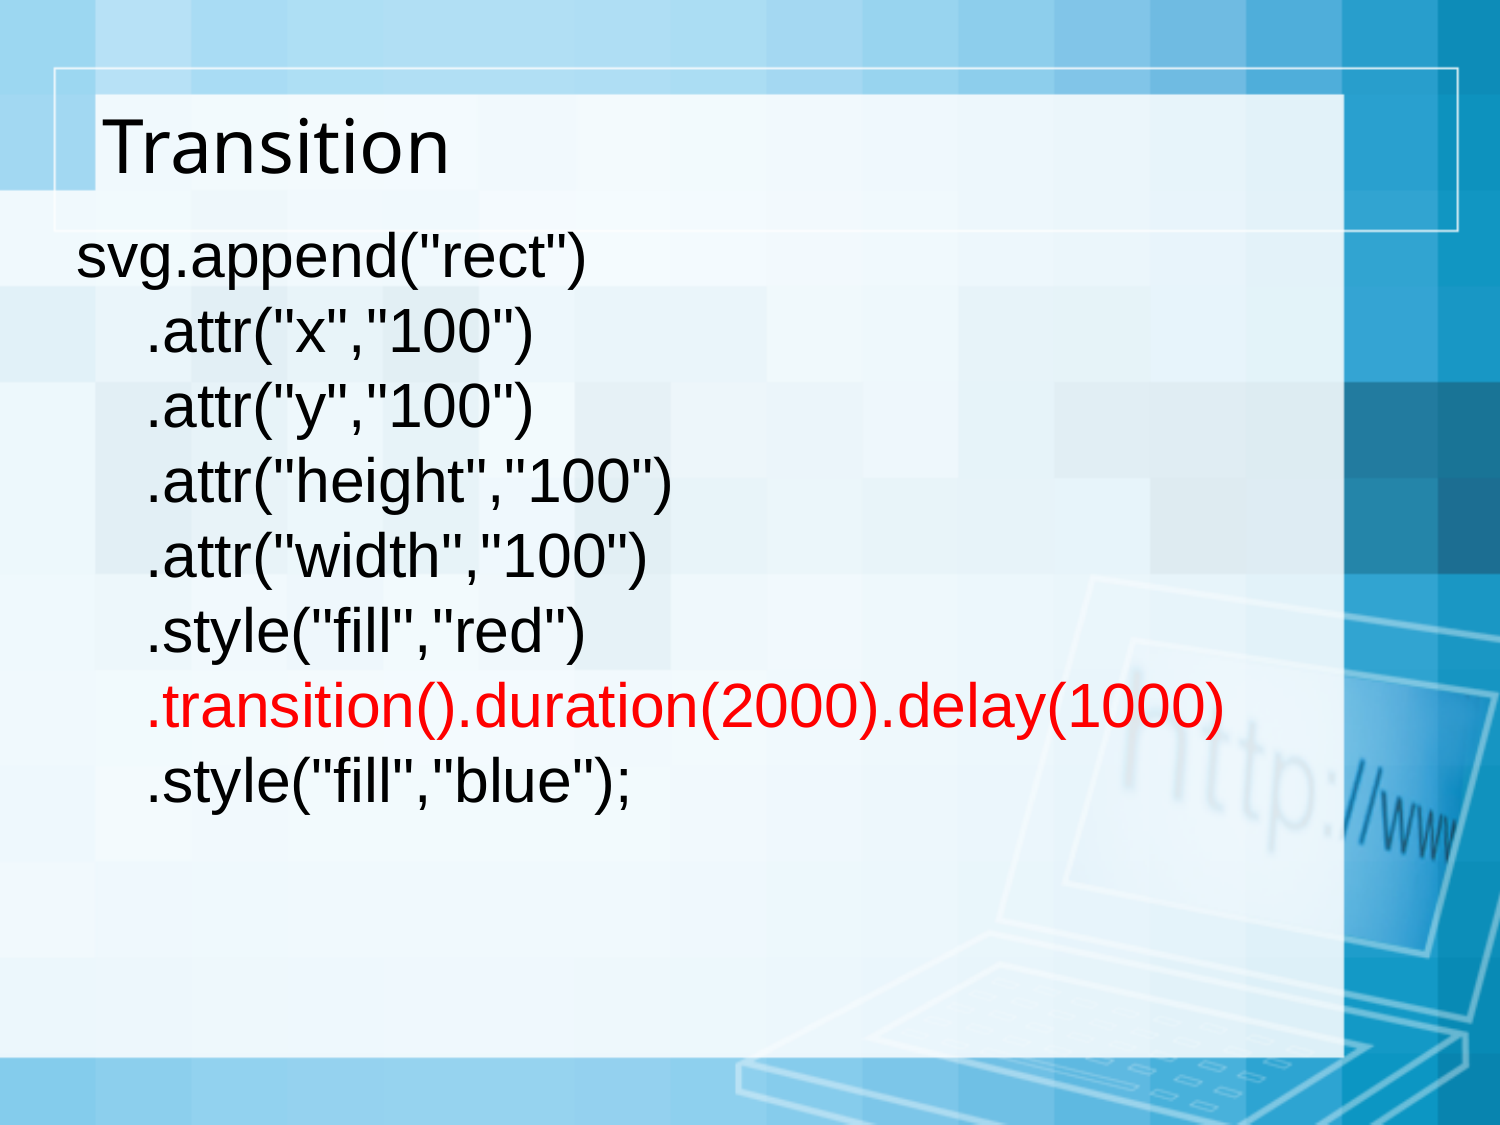

# Transition
svg.append("rect")
 .attr("x","100")
 .attr("y","100")
 .attr("height","100")
 .attr("width","100")
 .style("fill","red")
 .transition().duration(2000).delay(1000)
 .style("fill","blue");